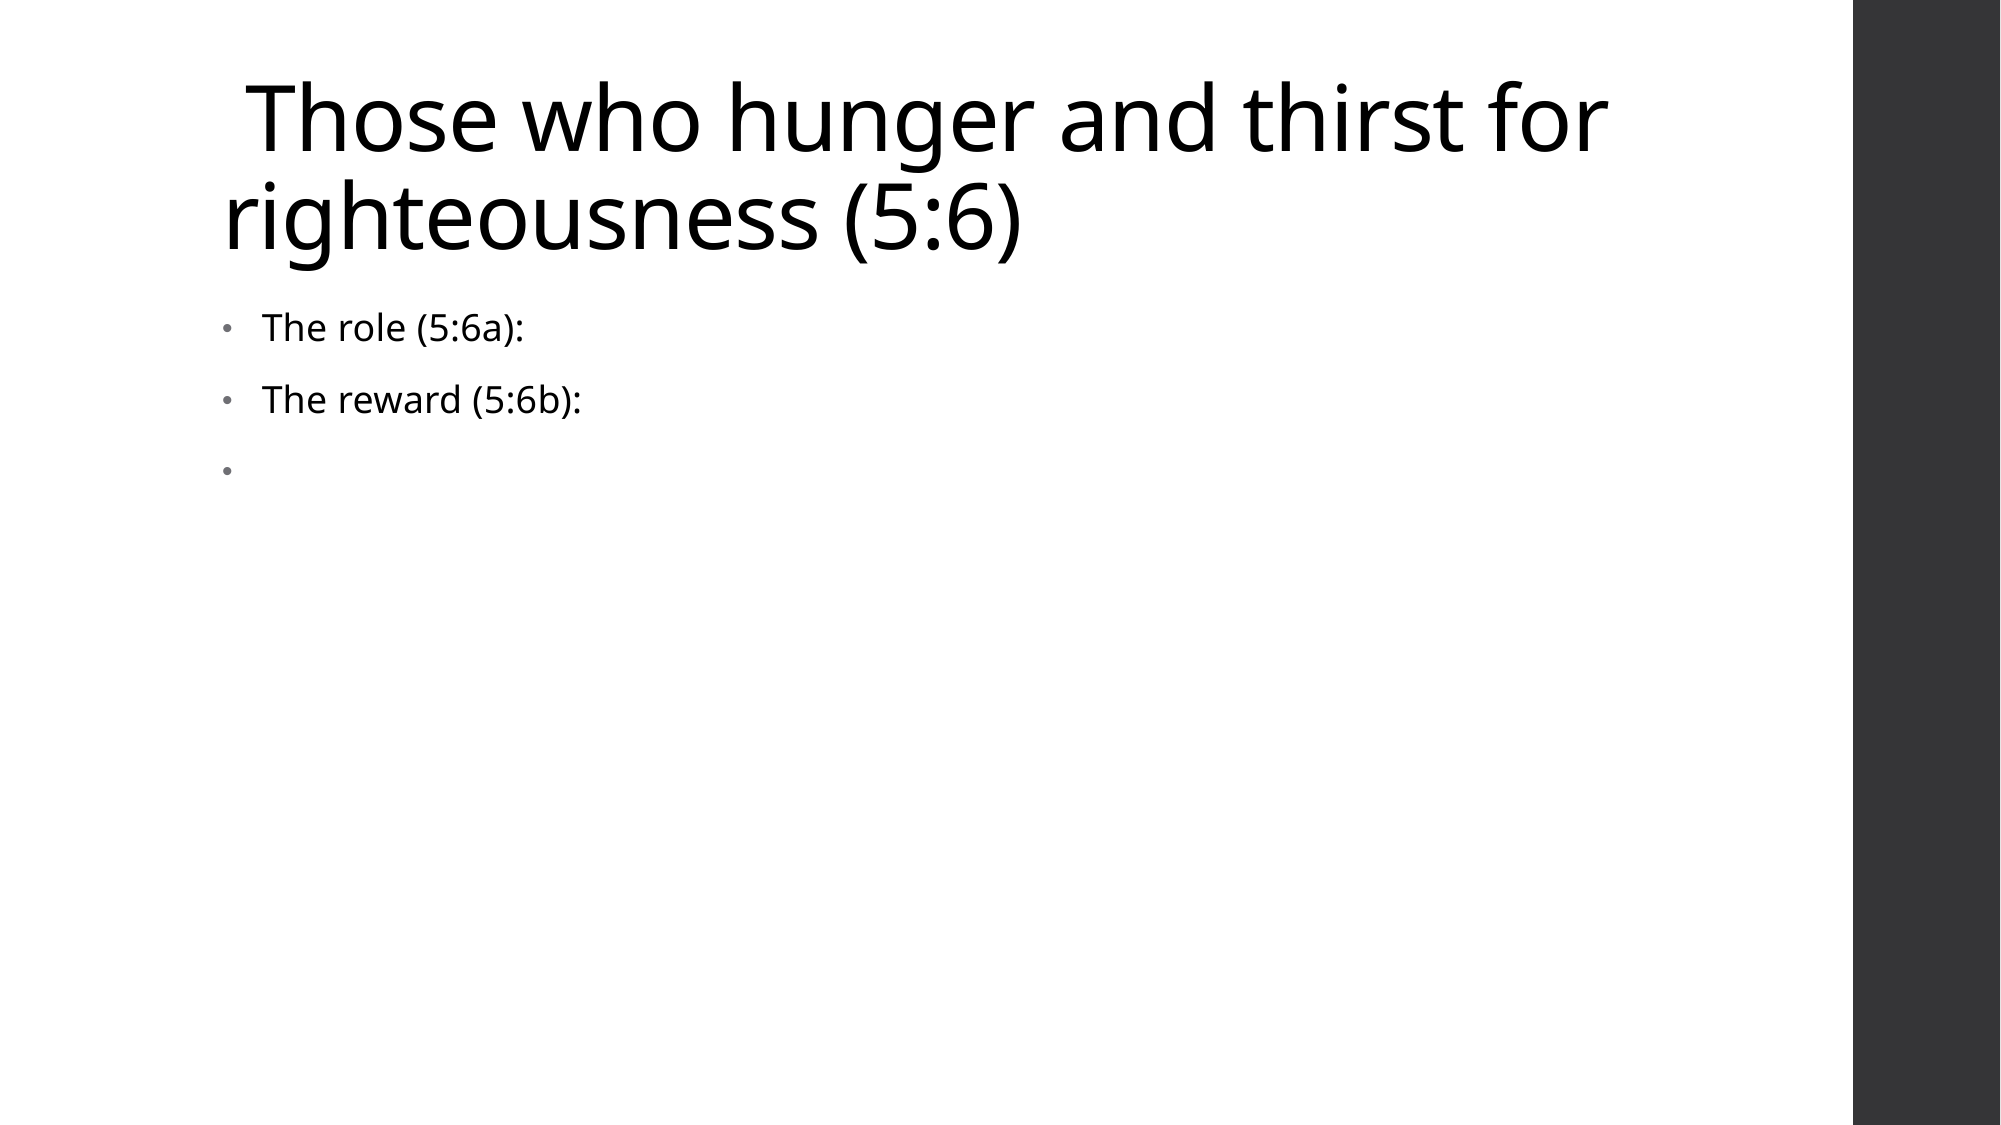

# Those who hunger and thirst for righteousness (5:6)
 The role (5:6a):
 The reward (5:6b):